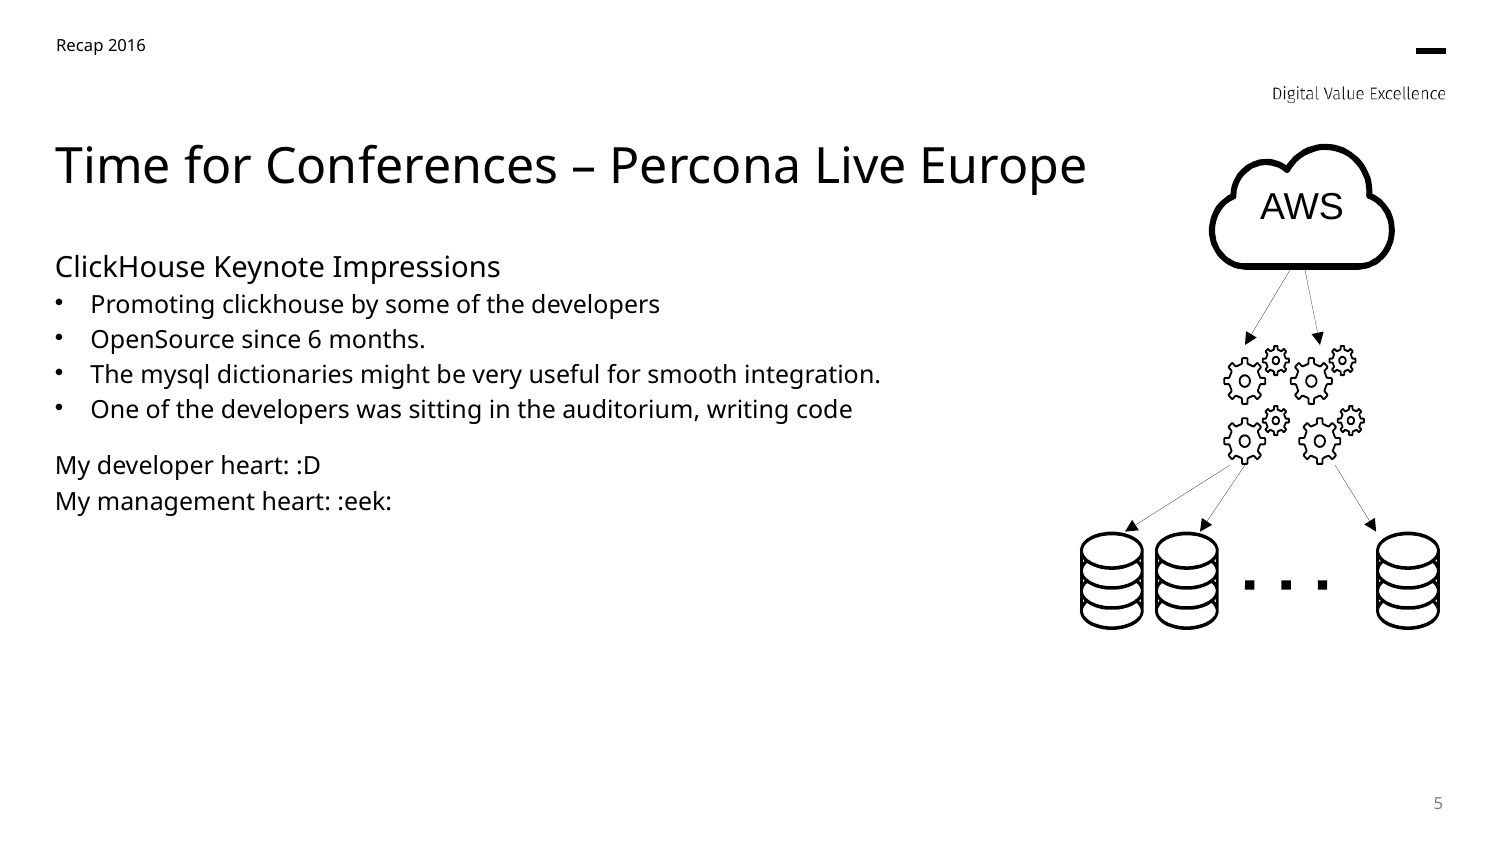

Recap 2016
Time for Conferences – Percona Live Europe
AWS
ClickHouse Keynote Impressions
Promoting clickhouse by some of the developers
OpenSource since 6 months.
The mysql dictionaries might be very useful for smooth integration.
One of the developers was sitting in the auditorium, writing code
My developer heart: :D
My management heart: :eek: